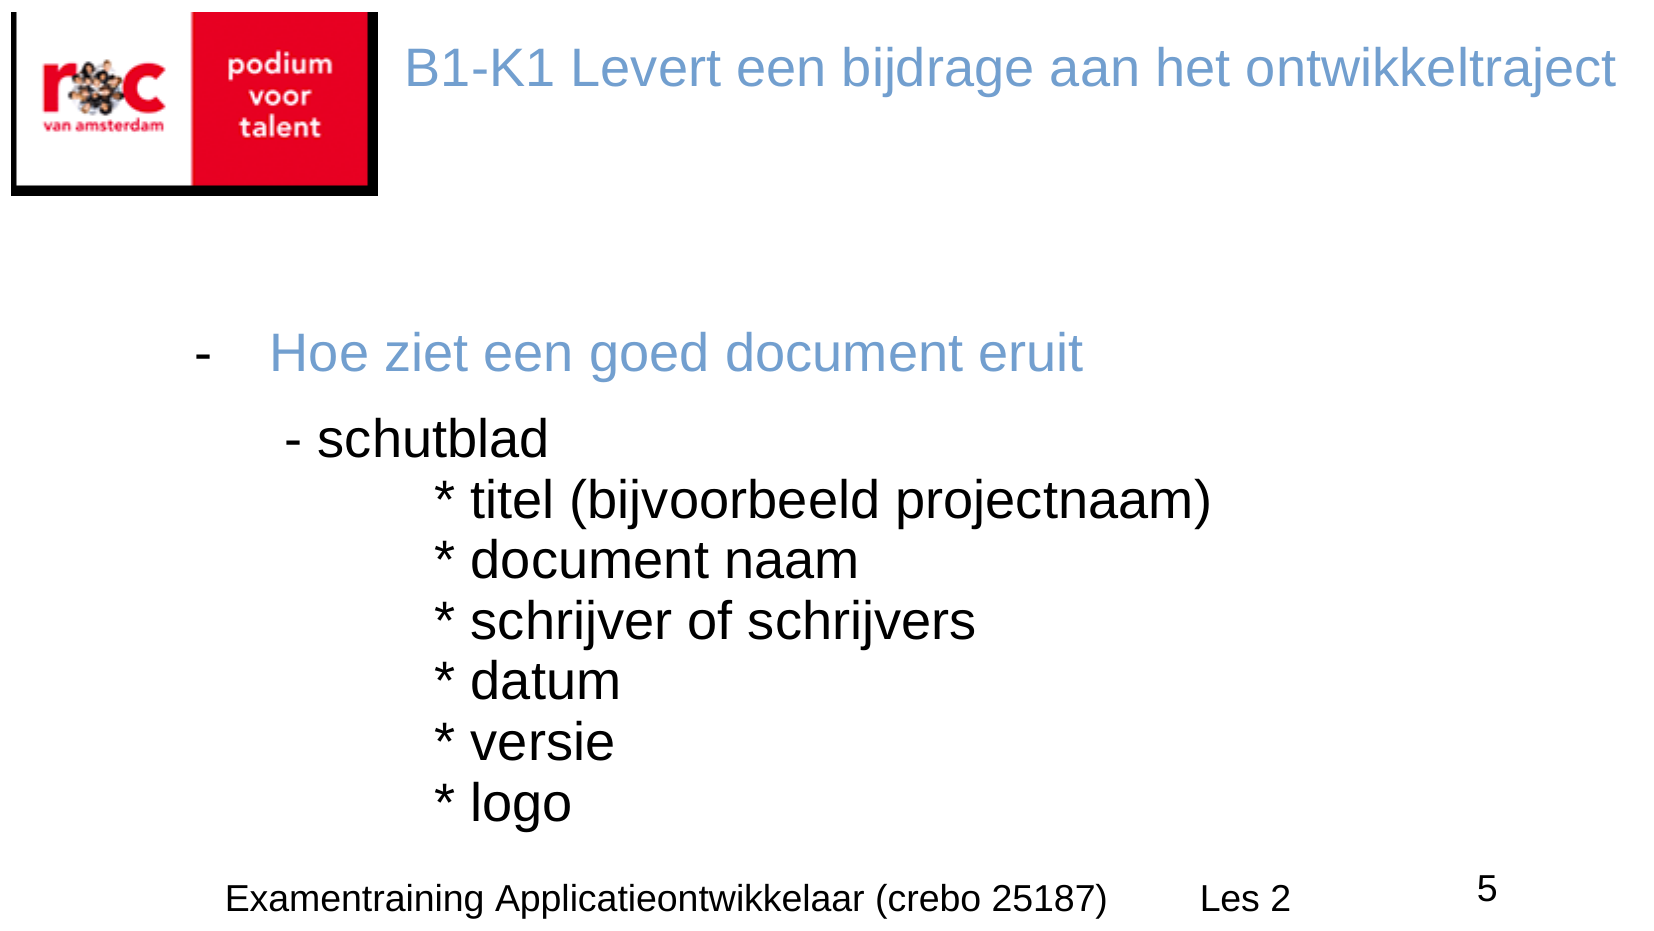

B1-K1 Levert een bijdrage aan het ontwikkeltraject
- 	Hoe ziet een goed document eruit
- schutblad
 		* titel (bijvoorbeeld projectnaam)
		* document naam
		* schrijver of schrijvers
		* datum
		* versie
		* logo
Examentraining Applicatieontwikkelaar (crebo 25187)
Les 2